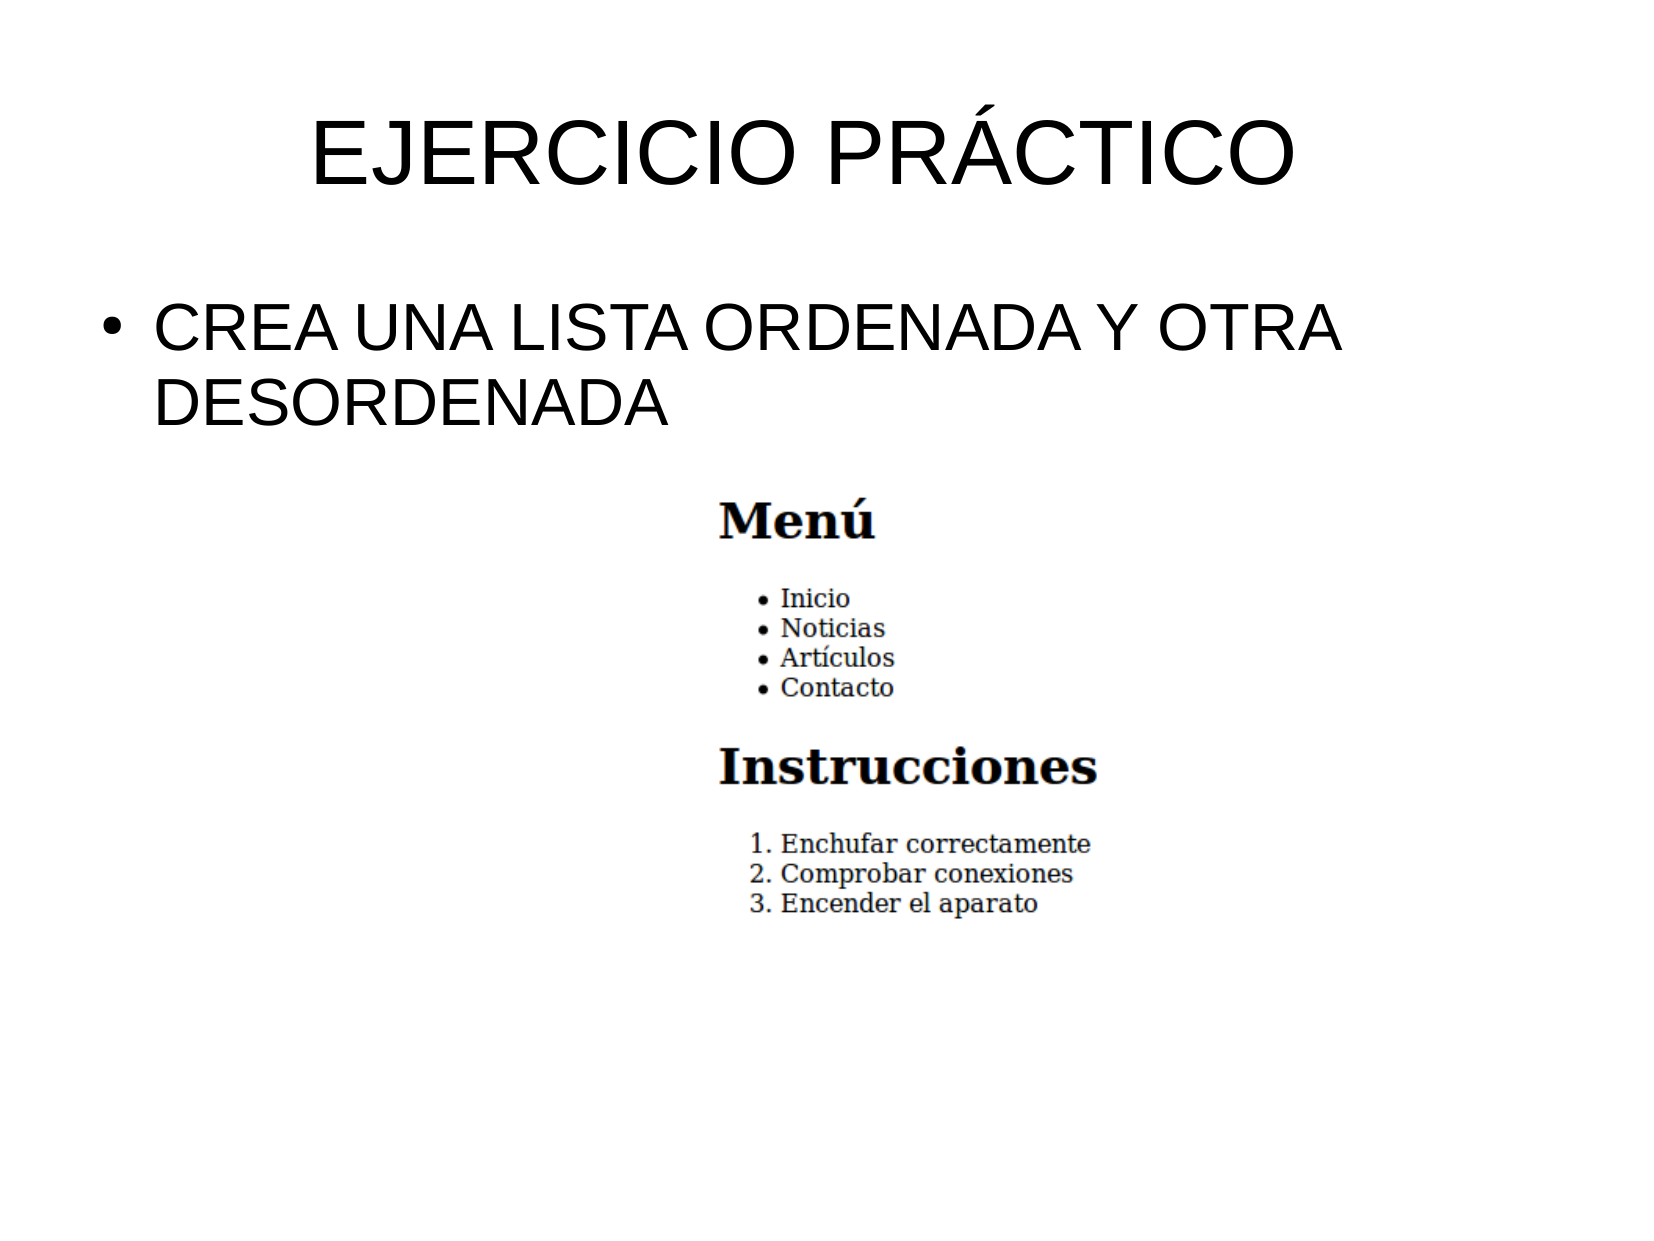

# EJERCICIO PRÁCTICO
CREA UNA LISTA ORDENADA Y OTRA DESORDENADA